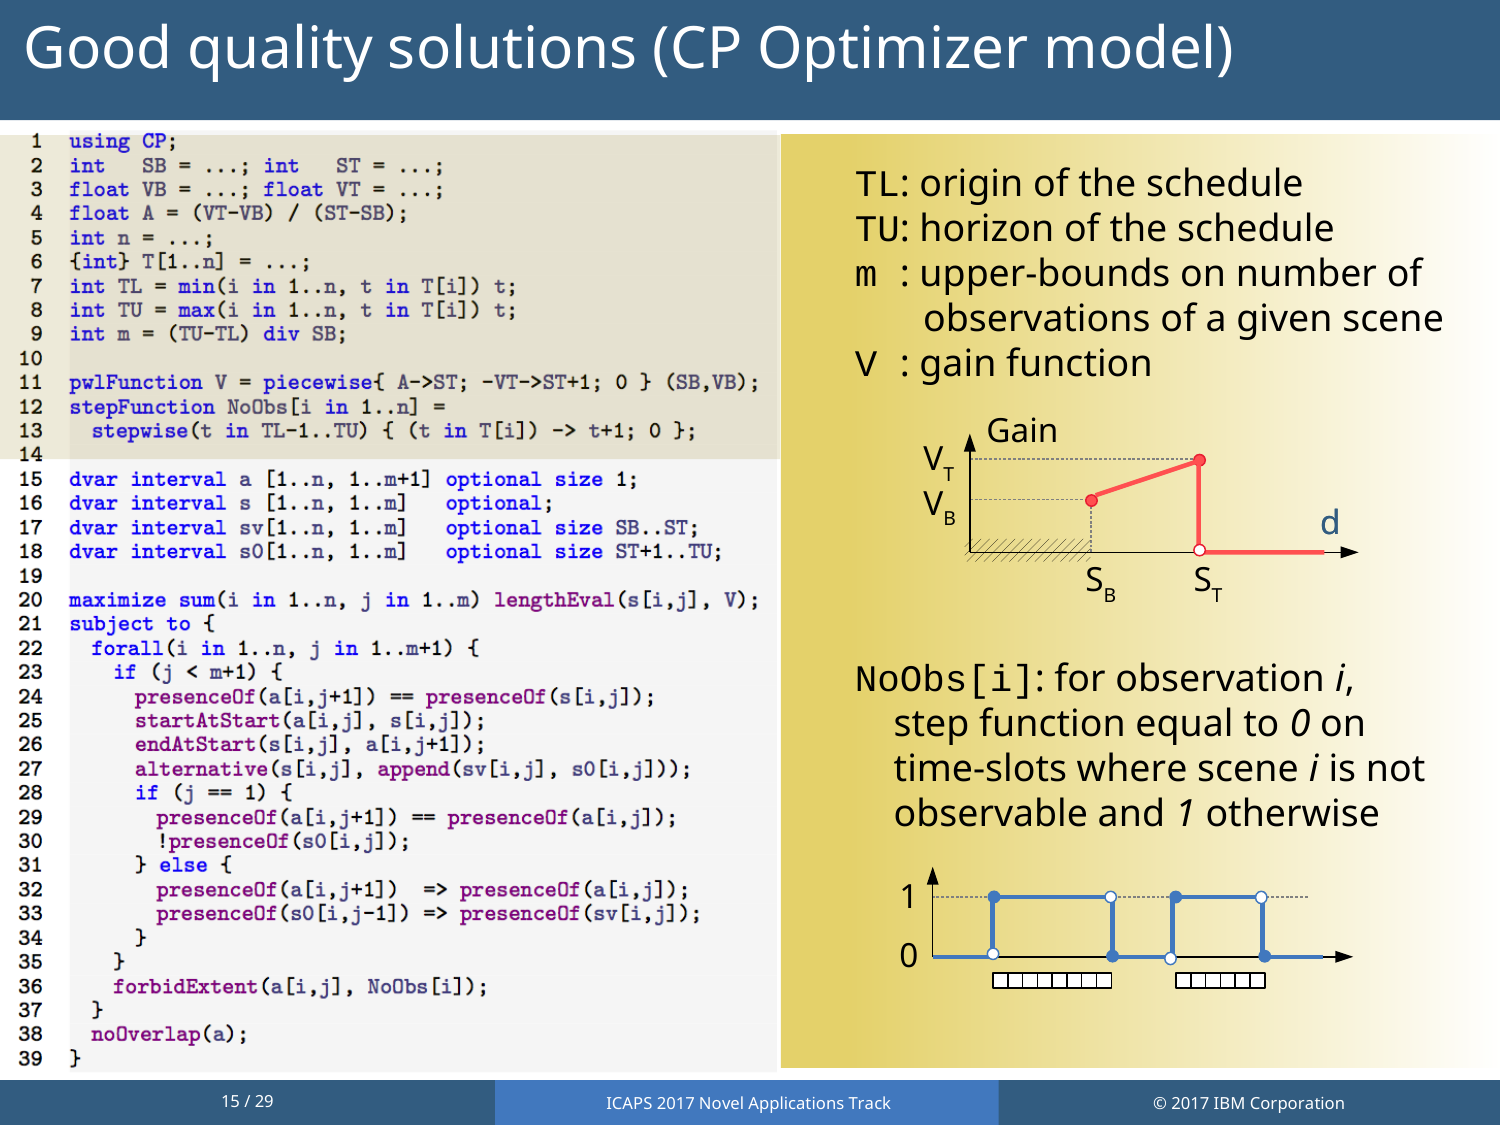

# Good quality solutions (CP Optimizer model)
TL: origin of the schedule
TU: horizon of the schedule
m : upper-bounds on number of
 observations of a given scene
V : gain function
NoObs[i]: for observation i,
 step function equal to 0 on
 time-slots where scene i is not
 observable and 1 otherwise
Gain
VT
VB
d
d
SB
ST
1
0